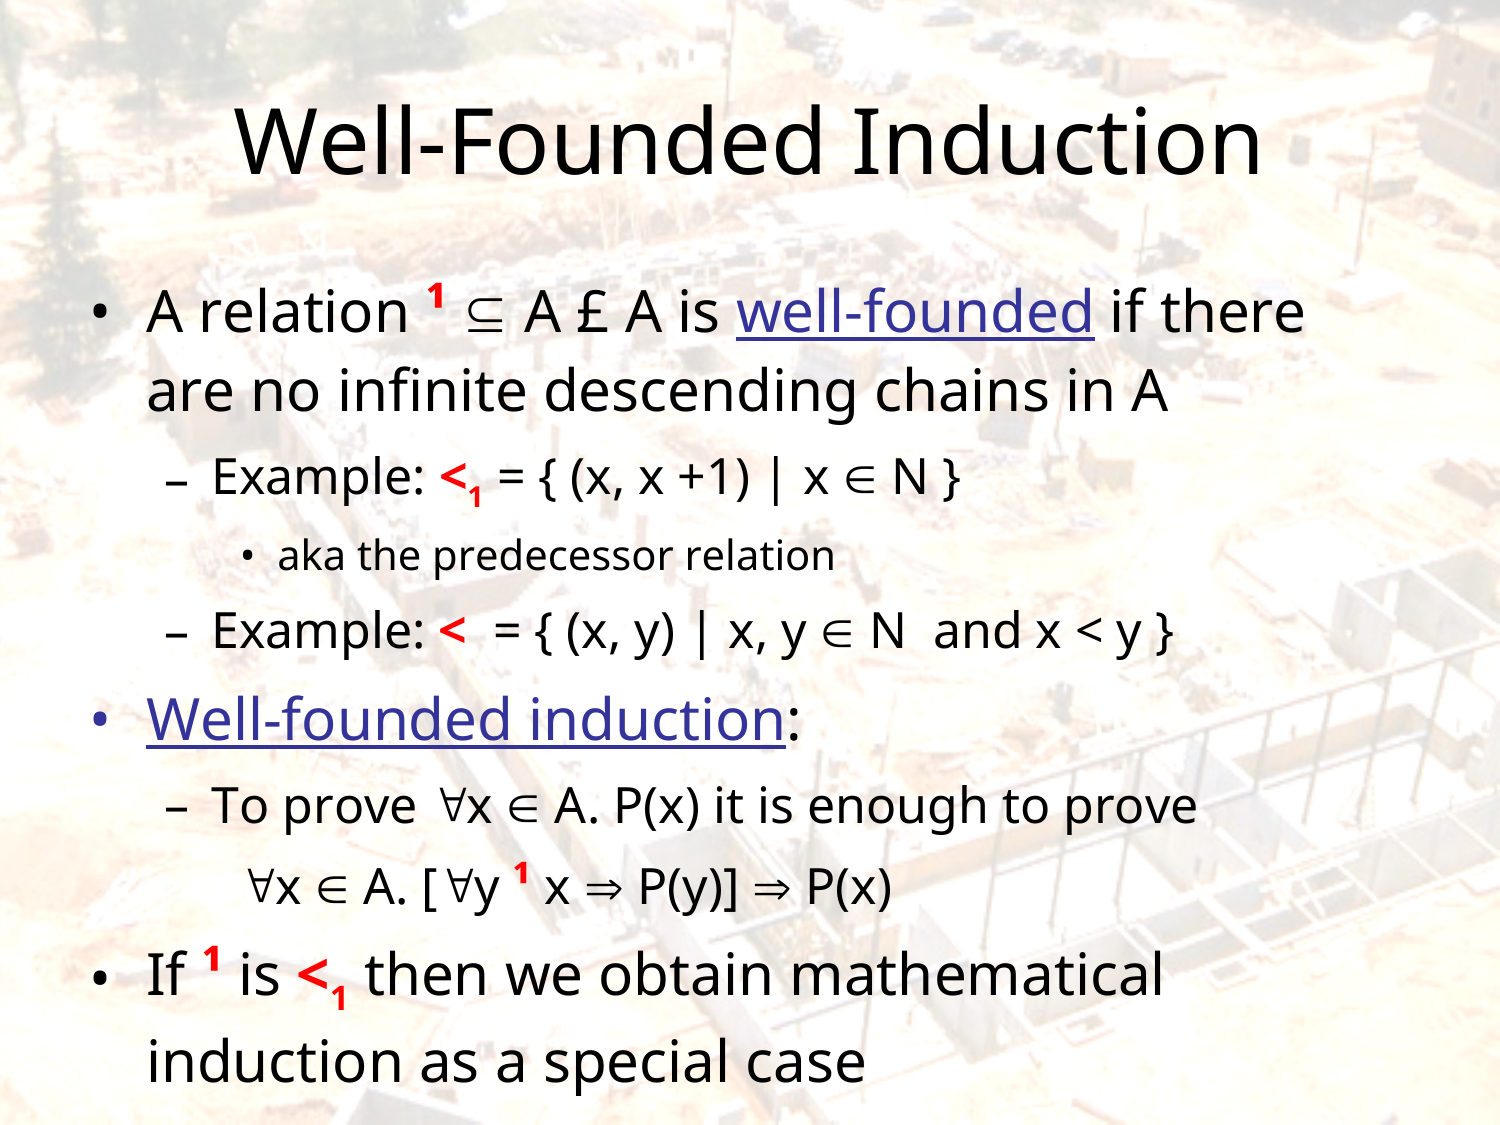

# Well-Founded Induction
A relation ¹  A £ A is well-founded if there are no infinite descending chains in A
Example: <1 = { (x, x +1) | x  N }
aka the predecessor relation
Example: < = { (x, y) | x, y  N and x < y }
Well-founded induction:
To prove x  A. P(x) it is enough to prove
x  A. [y ¹ x  P(y)]  P(x)
If ¹ is <1 then we obtain mathematical induction as a special case
17